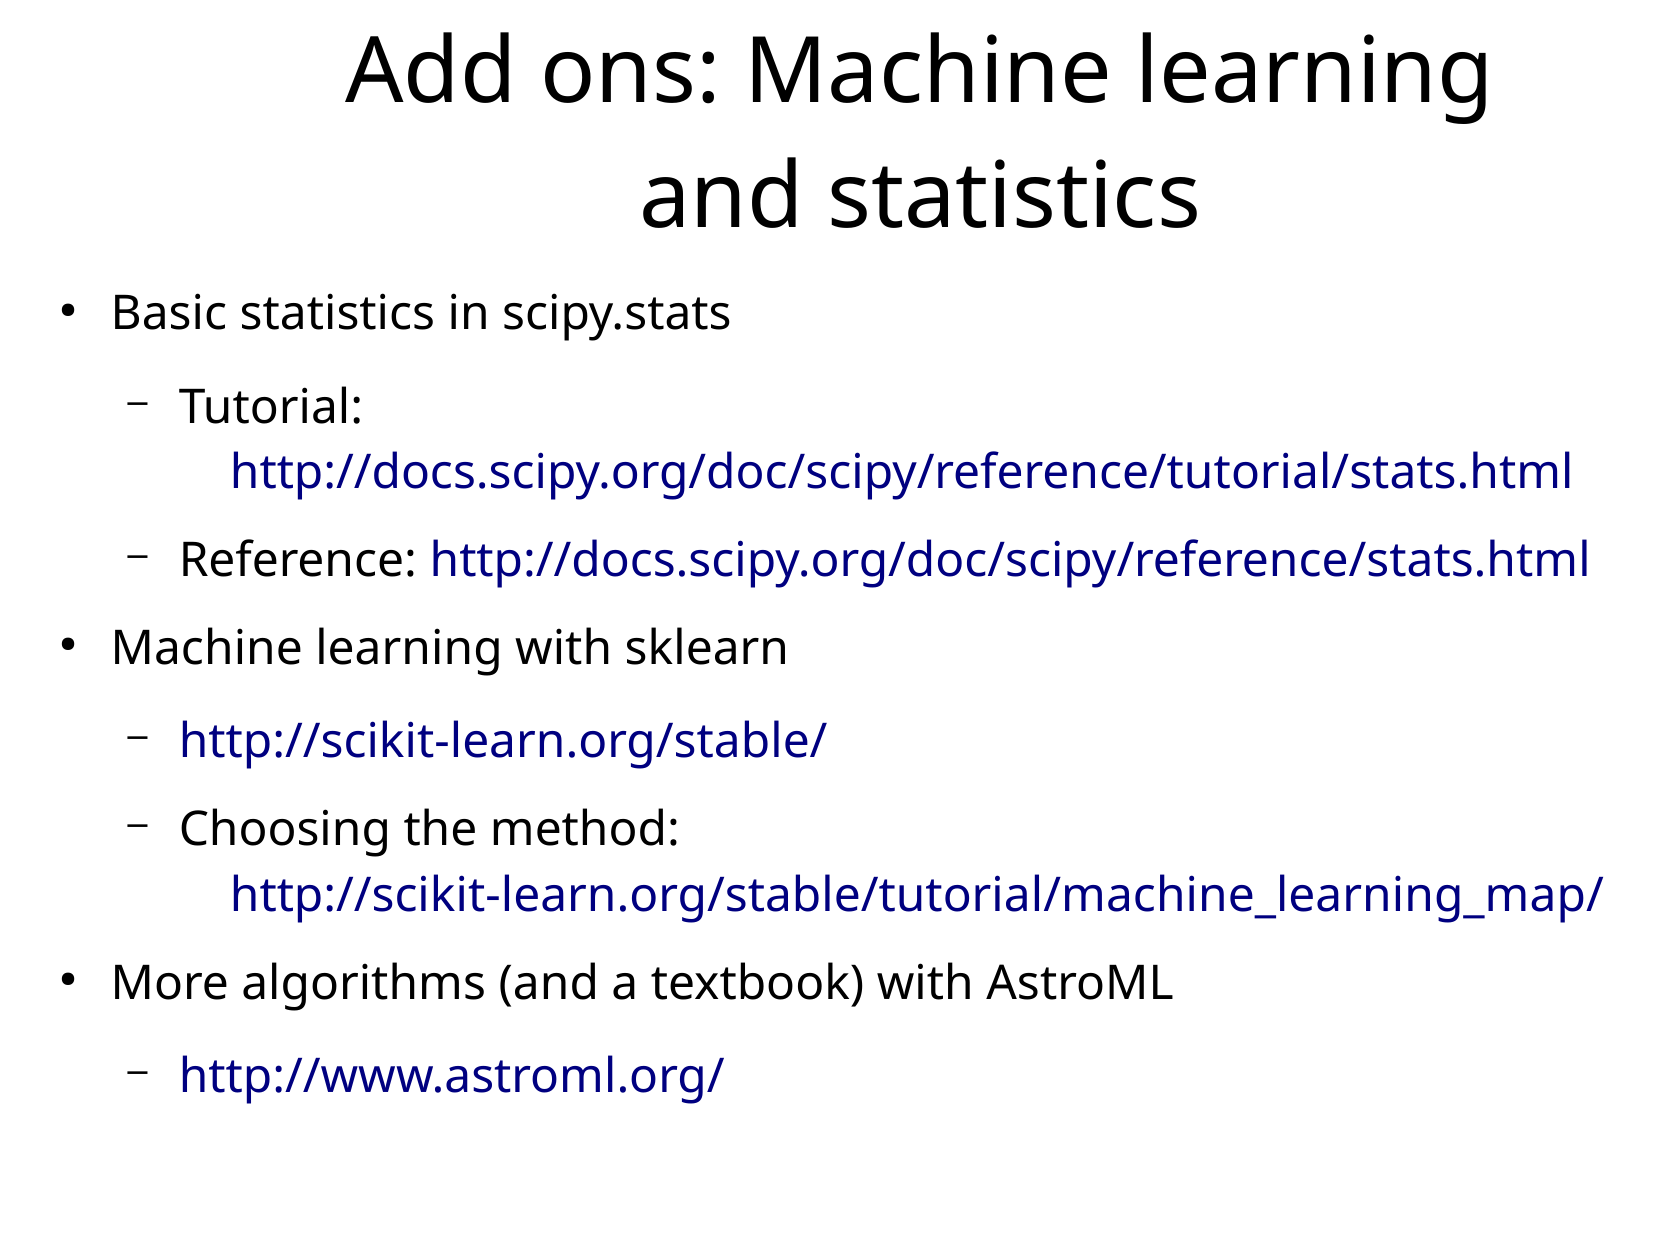

# Add ons: Machine learning and statistics
Basic statistics in scipy.stats
Tutorial: http://docs.scipy.org/doc/scipy/reference/tutorial/stats.html
Reference: http://docs.scipy.org/doc/scipy/reference/stats.html
Machine learning with sklearn
http://scikit-learn.org/stable/
Choosing the method: http://scikit-learn.org/stable/tutorial/machine_learning_map/
More algorithms (and a textbook) with AstroML
http://www.astroml.org/